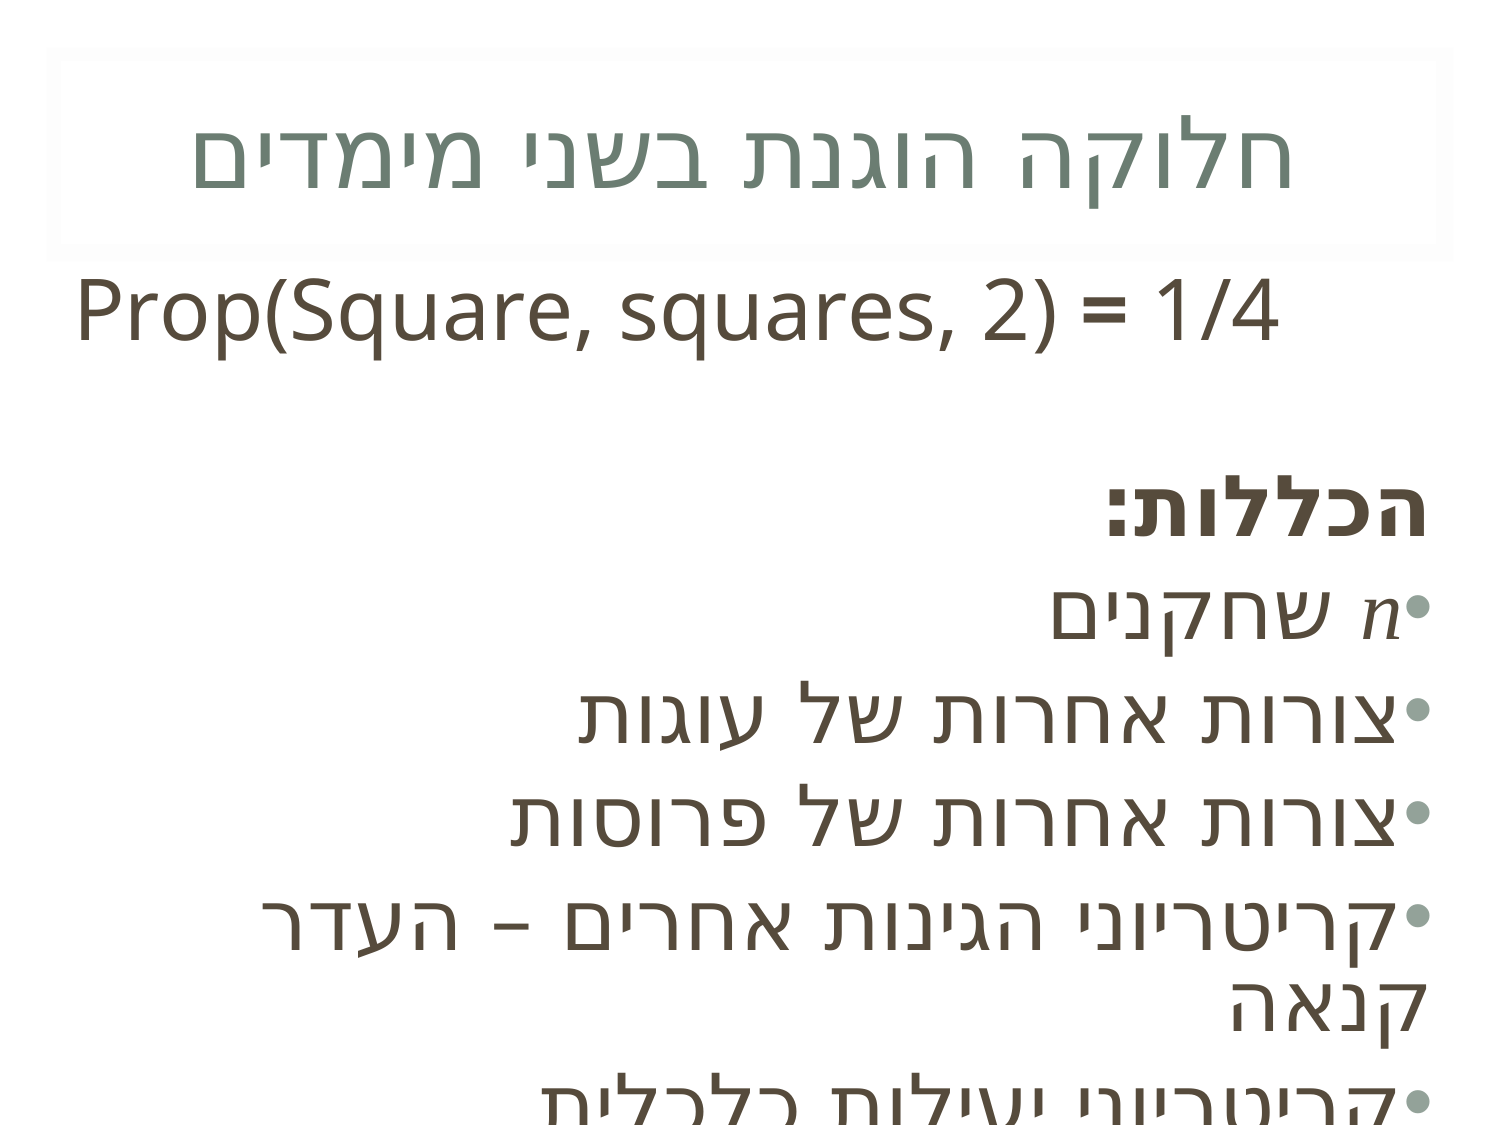

חלוקה הוגנת בשני מימדים
Prop(Square, squares, 2) = 1/4
הכללות:
n שחקנים
צורות אחרות של עוגות
צורות אחרות של פרוסות
קריטריוני הגינות אחרים – העדר קנאה
קריטריוני יעילות כלכלית